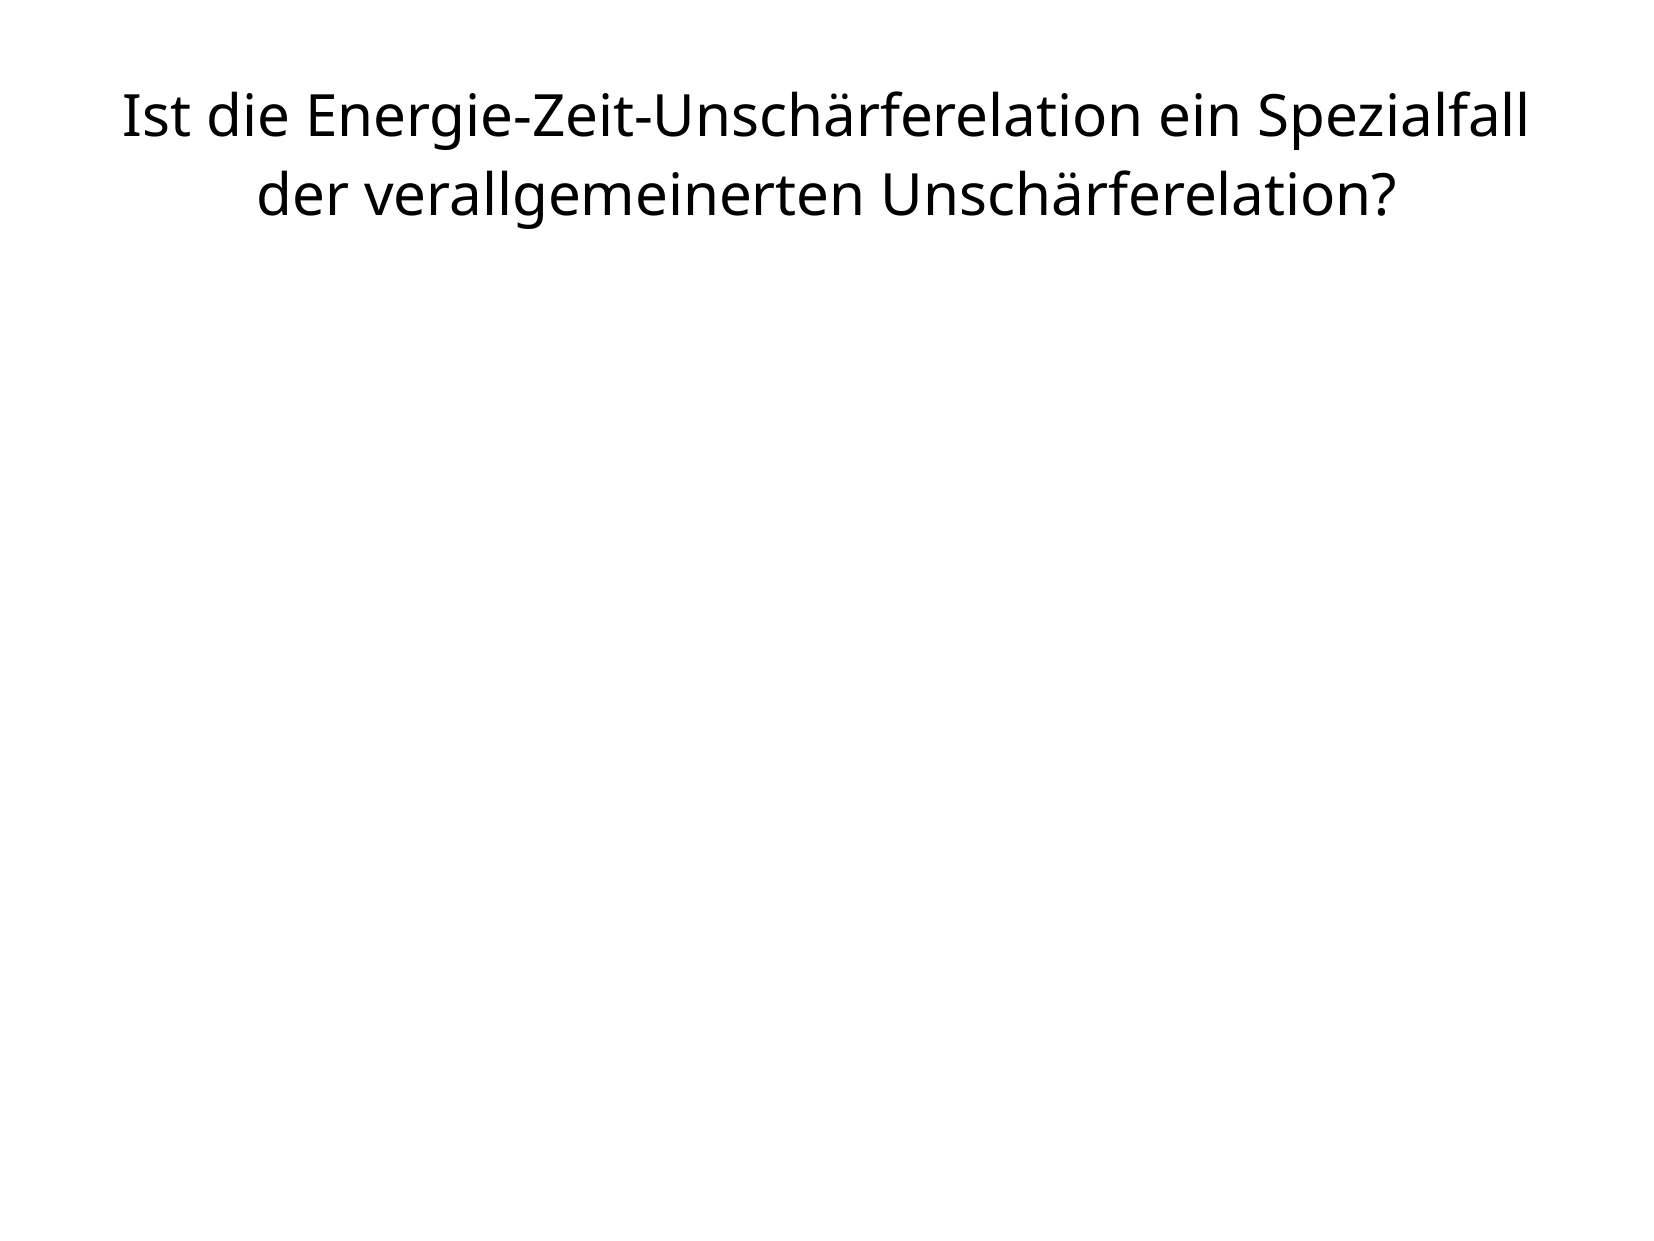

# Ist die Energie-Zeit-Unschärferelation ein Spezialfall der verallgemeinerten Unschärferelation?